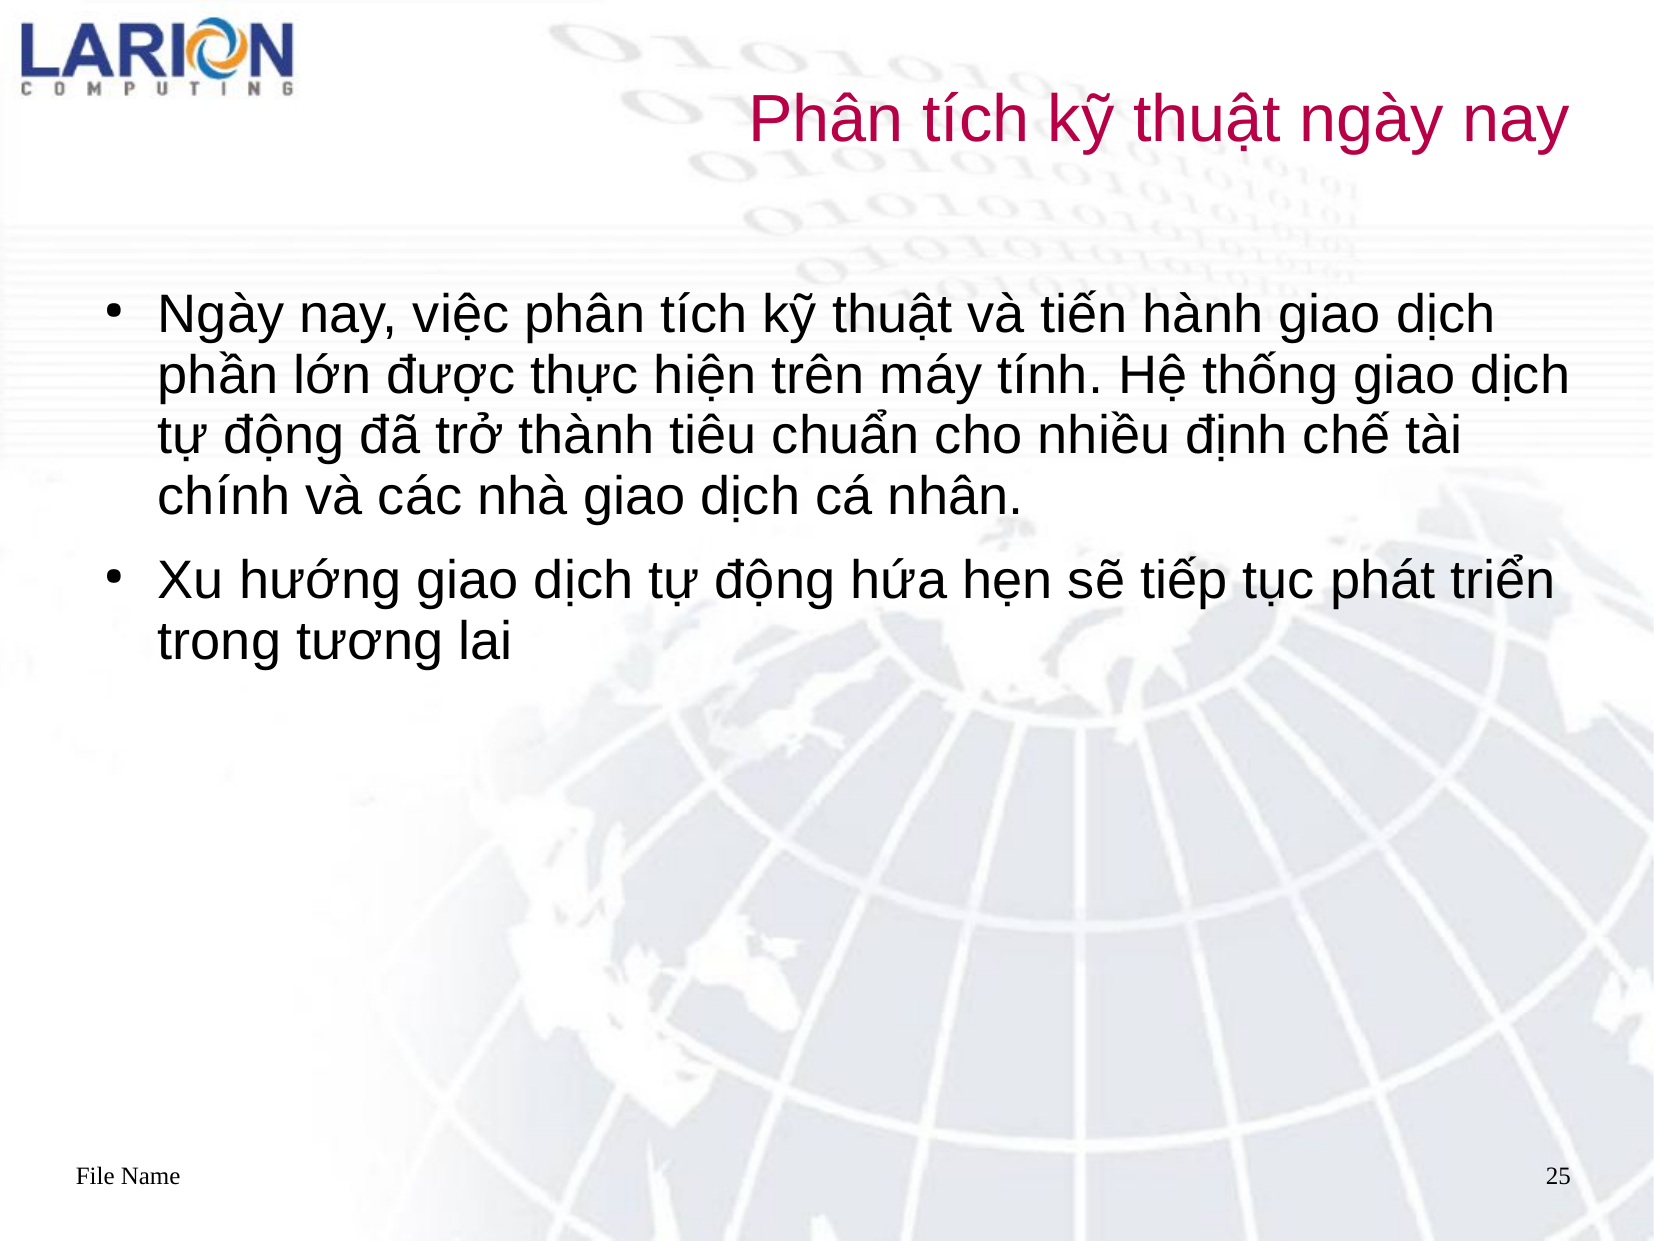

# Phân tích kỹ thuật ngày nay
Ngày nay, việc phân tích kỹ thuật và tiến hành giao dịch phần lớn được thực hiện trên máy tính. Hệ thống giao dịch tự động đã trở thành tiêu chuẩn cho nhiều định chế tài chính và các nhà giao dịch cá nhân.
Xu hướng giao dịch tự động hứa hẹn sẽ tiếp tục phát triển trong tương lai
File Name
25